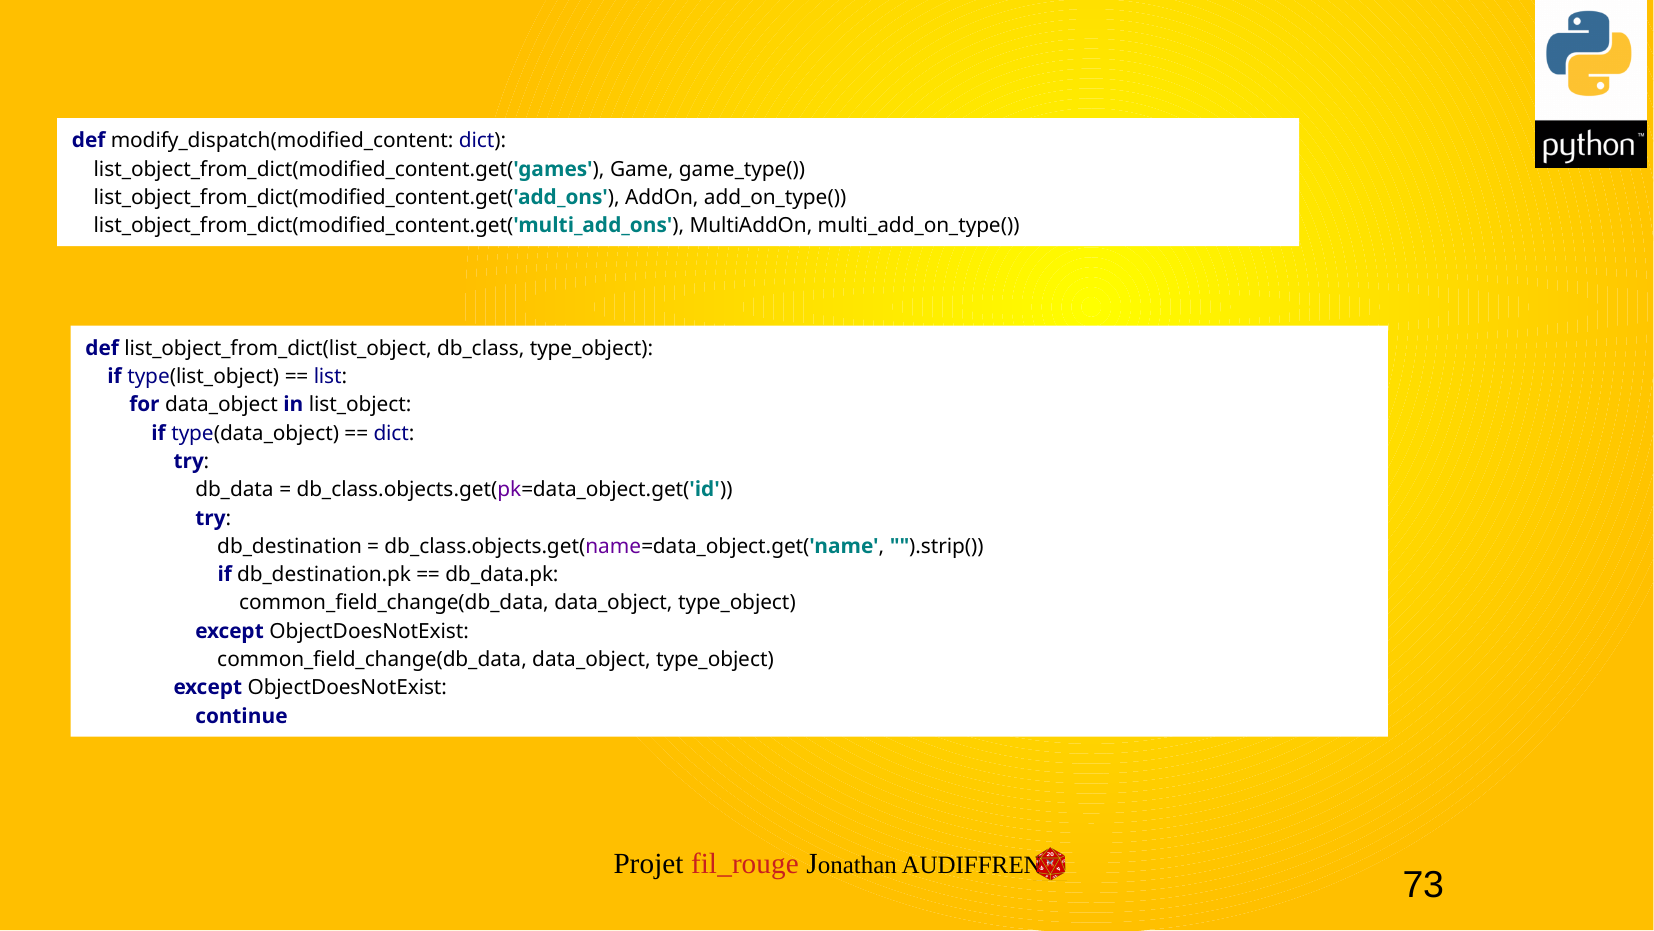

def modify_dispatch(modified_content: dict):
 list_object_from_dict(modified_content.get('games'), Game, game_type())
 list_object_from_dict(modified_content.get('add_ons'), AddOn, add_on_type())
 list_object_from_dict(modified_content.get('multi_add_ons'), MultiAddOn, multi_add_on_type())
def list_object_from_dict(list_object, db_class, type_object):
 if type(list_object) == list:
 for data_object in list_object:
 if type(data_object) == dict:
 try:
 db_data = db_class.objects.get(pk=data_object.get('id'))
 try:
 db_destination = db_class.objects.get(name=data_object.get('name', "").strip())
 if db_destination.pk == db_data.pk:
 common_field_change(db_data, data_object, type_object)
 except ObjectDoesNotExist:
 common_field_change(db_data, data_object, type_object)
 except ObjectDoesNotExist:
 continue